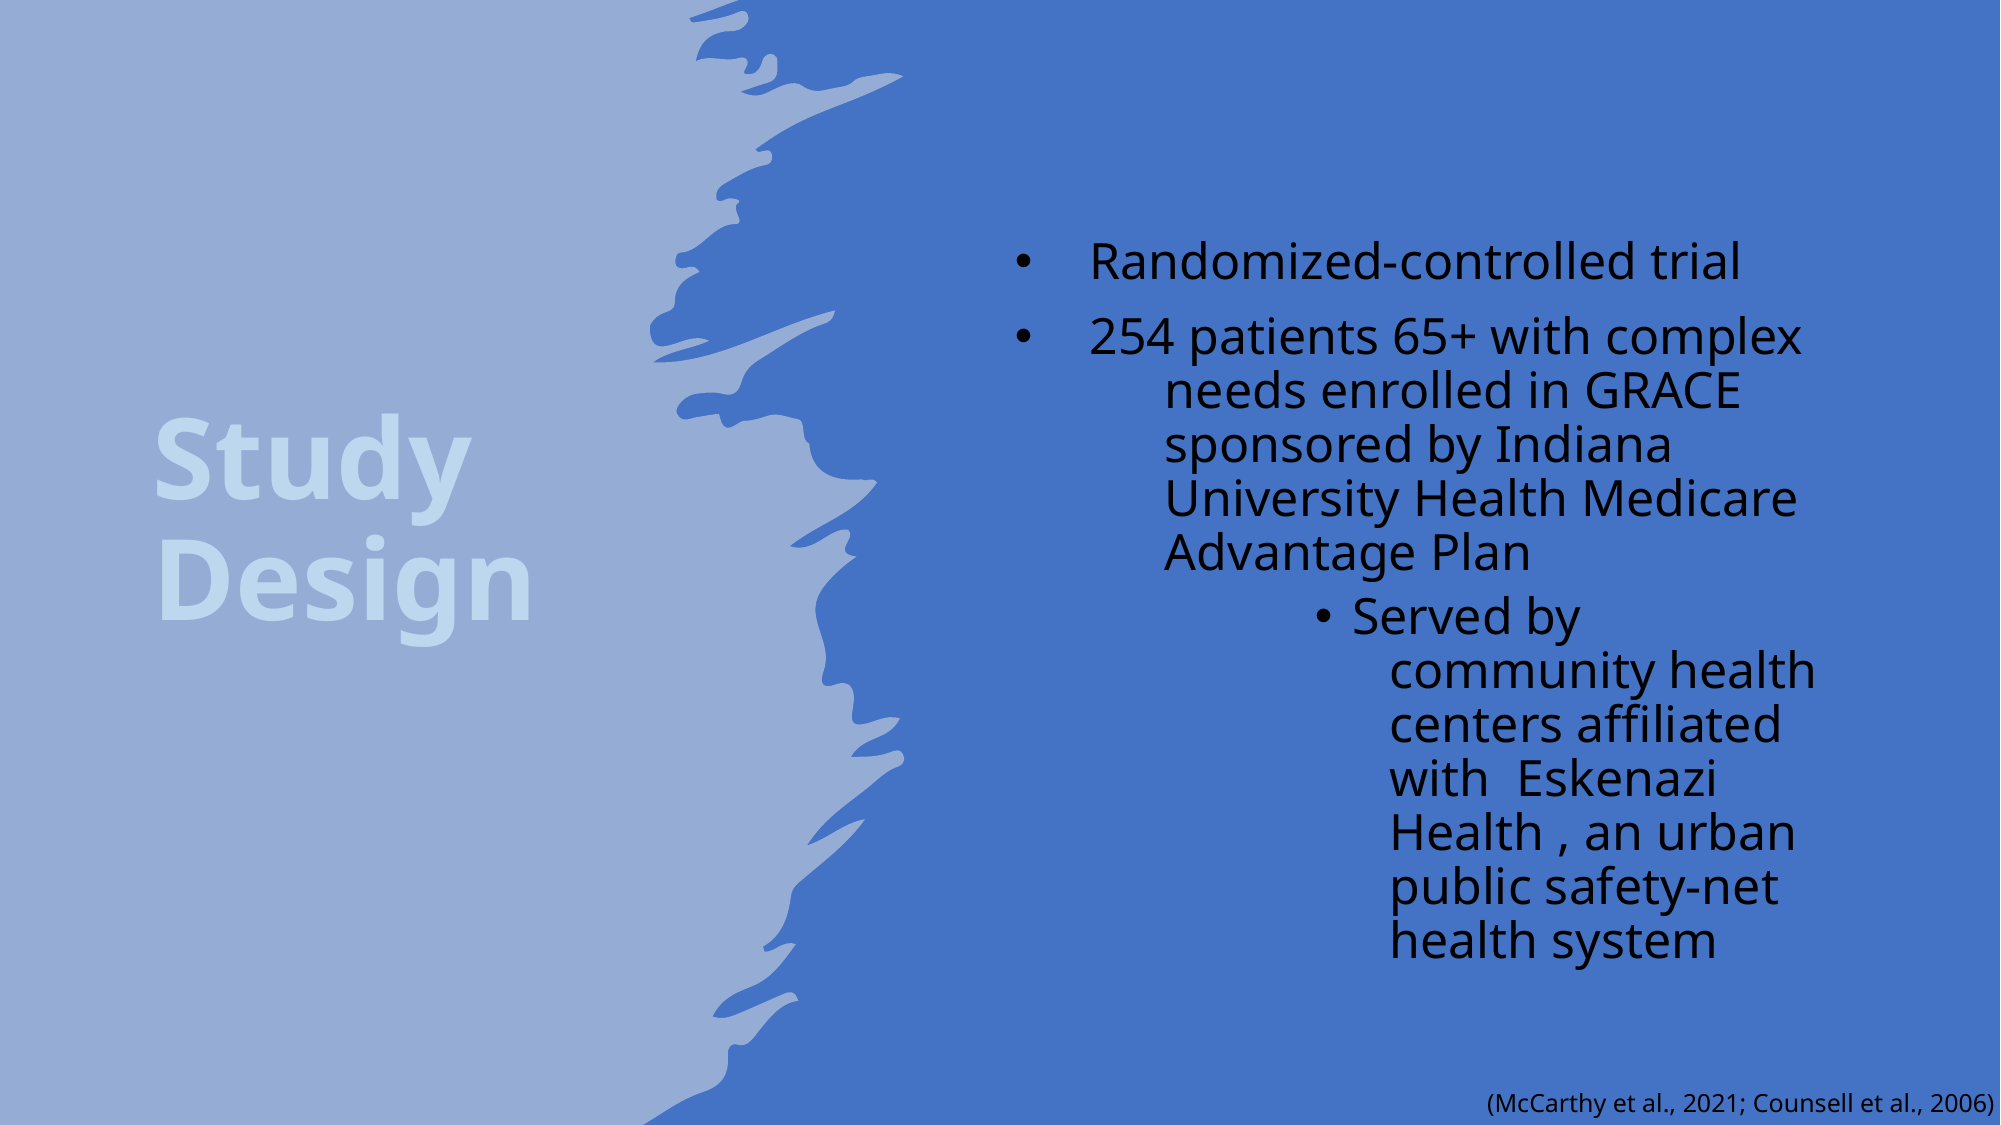

# Study Design
Randomized-controlled trial
254 patients 65+ with complex needs enrolled in GRACE sponsored by Indiana University Health Medicare Advantage Plan
Served by community health centers affiliated with  Eskenazi Health , an urban public safety-net health system
(McCarthy et al., 2021; Counsell et al., 2006)